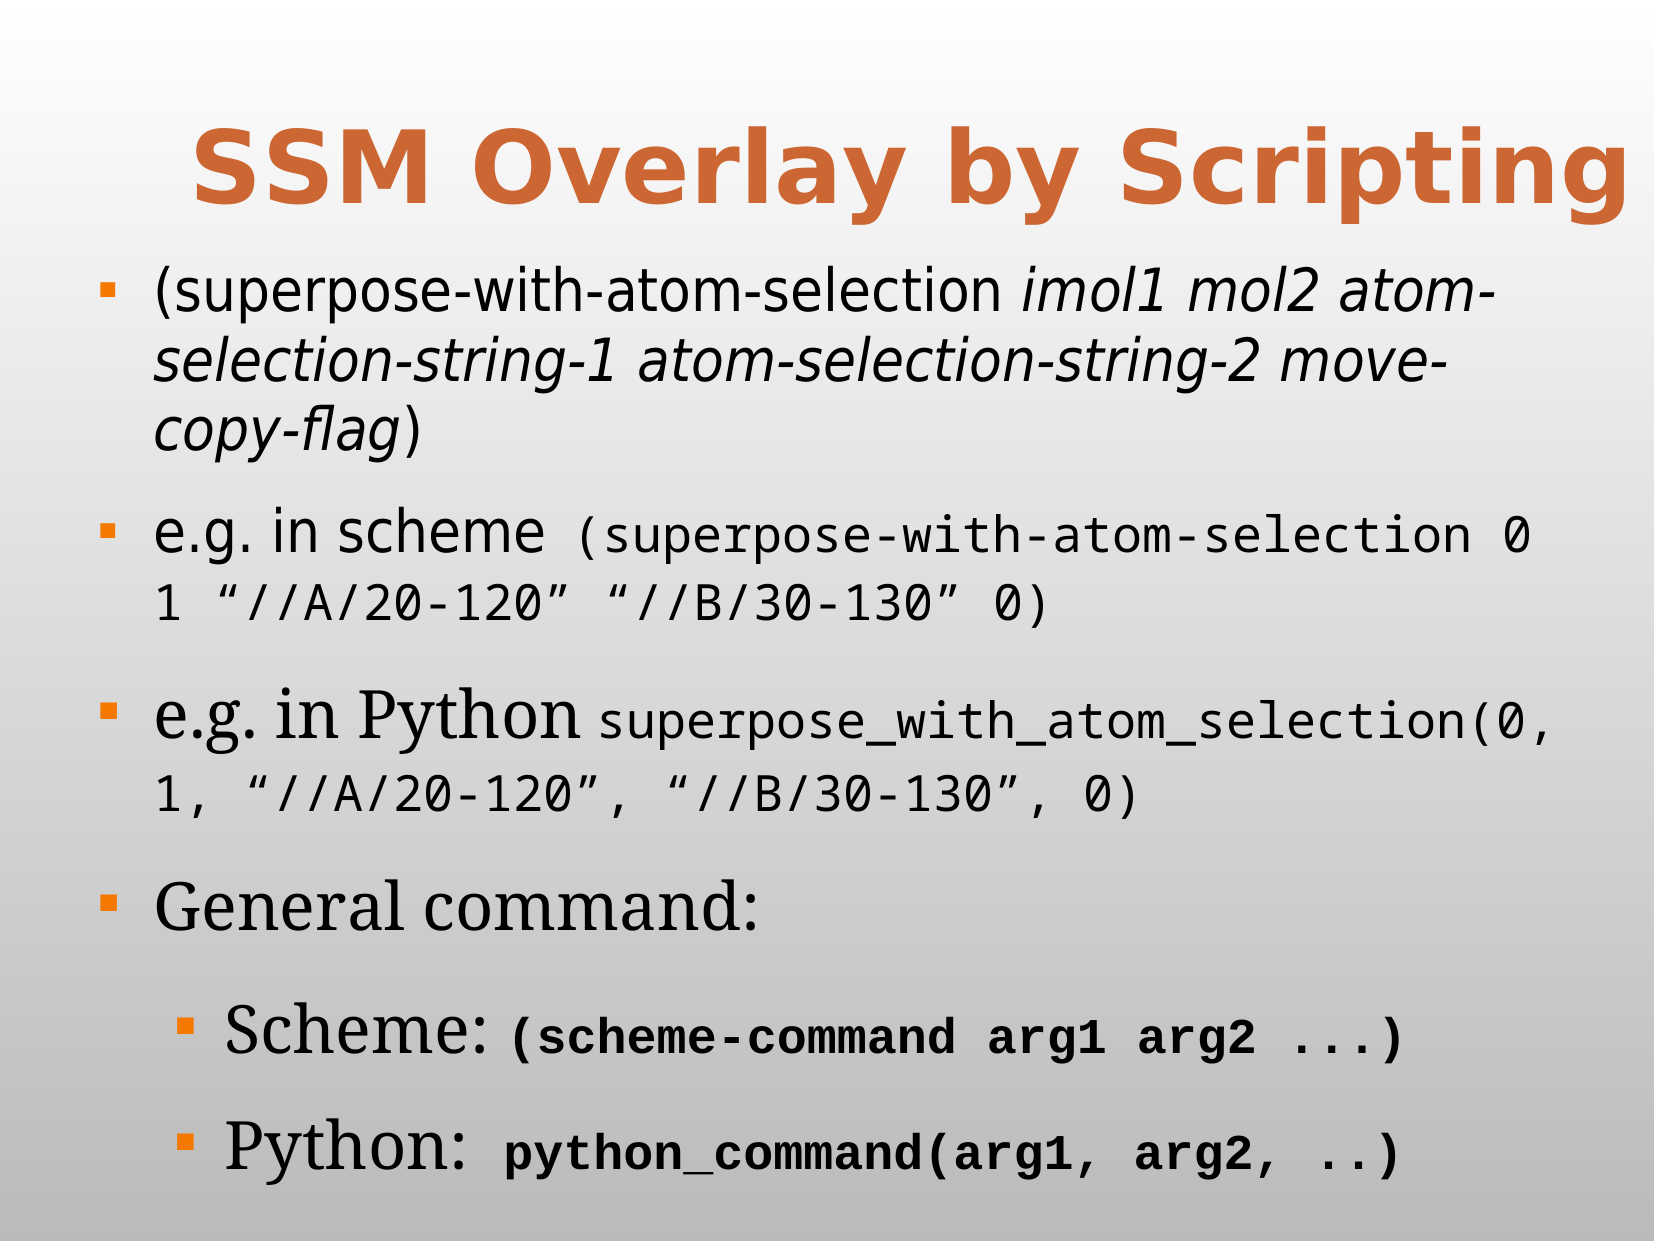

# SSM Overlay by Scripting
(superpose-with-atom-selection imol1 mol2 atom-selection-string-1 atom-selection-string-2 move-copy-flag)
e.g. in scheme (superpose-with-atom-selection 0 1 “//A/20-120” “//B/30-130” 0)
e.g. in Python superpose_with_atom_selection(0, 1, “//A/20-120”, “//B/30-130”, 0)
General command:
Scheme: (scheme-command arg1 arg2 ...)
Python: python_command(arg1, arg2, ..)